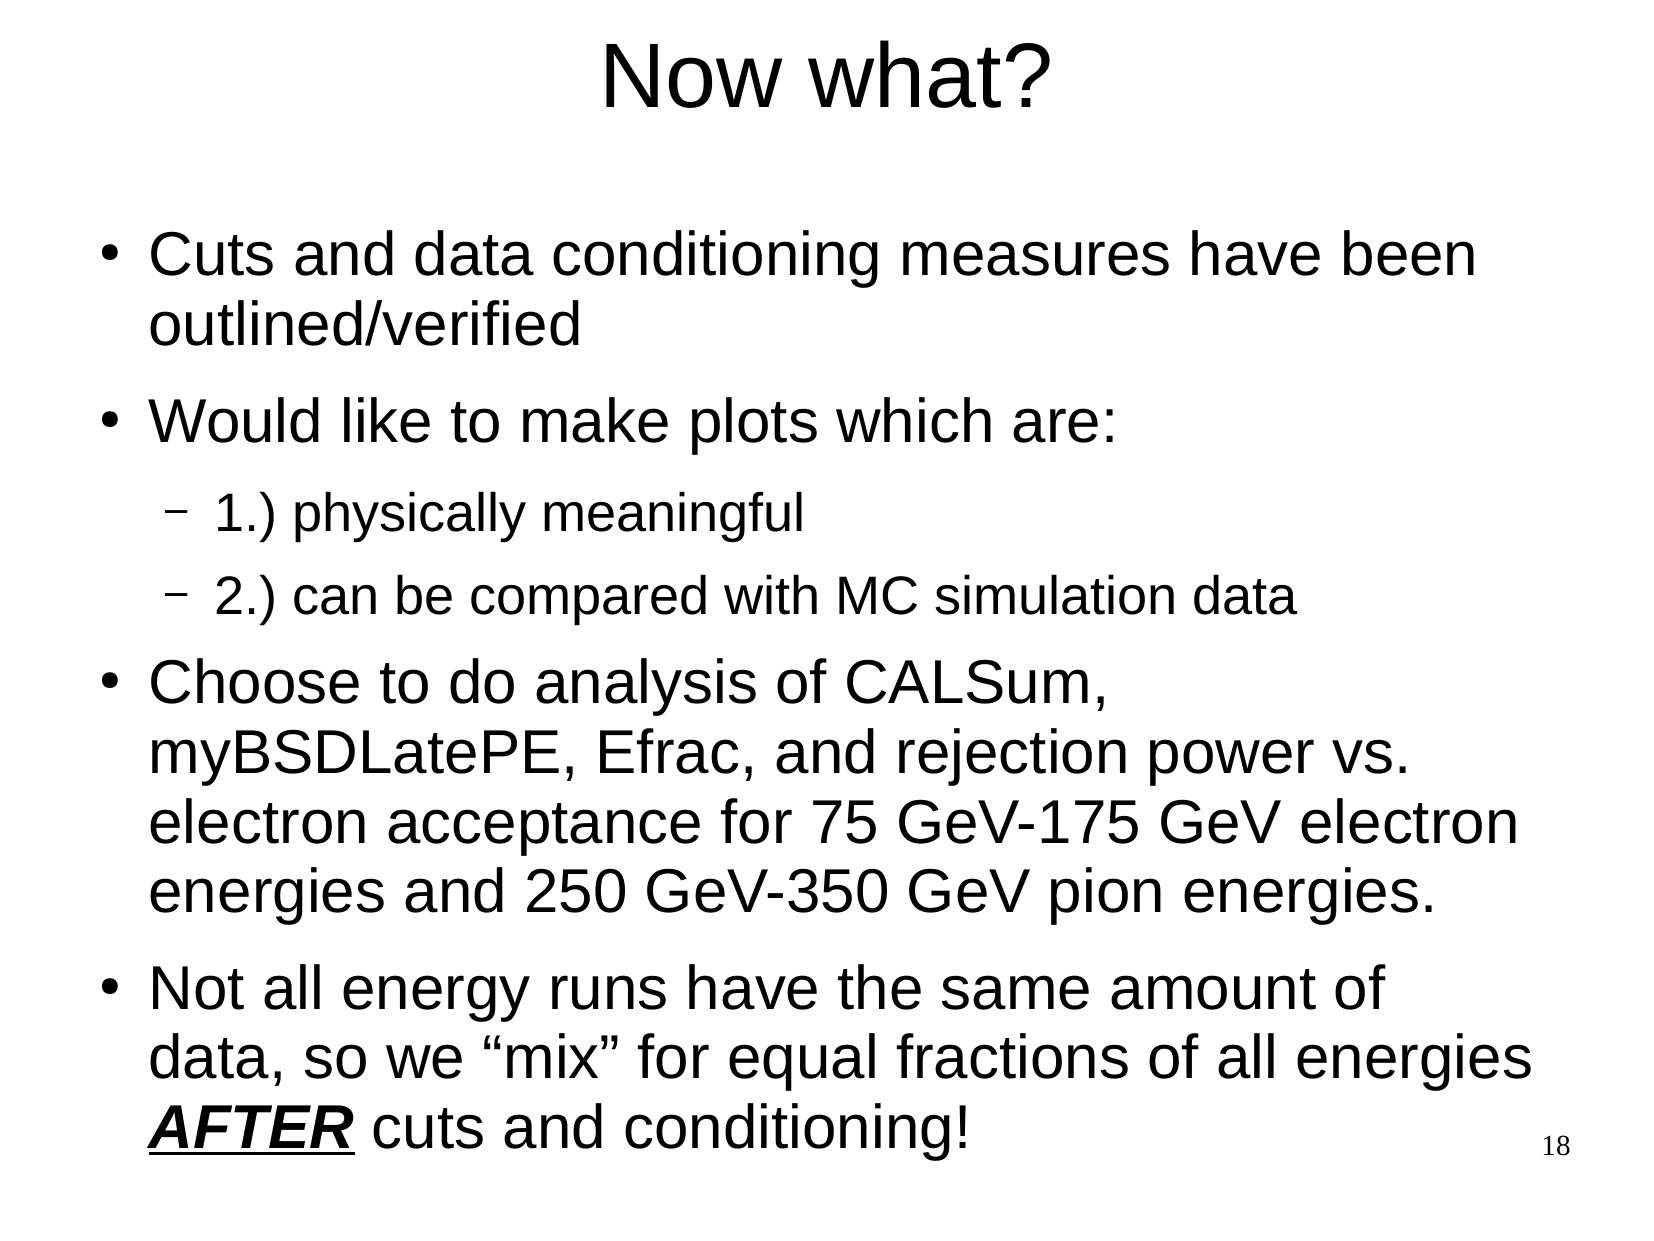

# Now what?
Cuts and data conditioning measures have been outlined/verified
Would like to make plots which are:
1.) physically meaningful
2.) can be compared with MC simulation data
Choose to do analysis of CALSum, myBSDLatePE, Efrac, and rejection power vs. electron acceptance for 75 GeV-175 GeV electron energies and 250 GeV-350 GeV pion energies.
Not all energy runs have the same amount of data, so we “mix” for equal fractions of all energies AFTER cuts and conditioning!
18